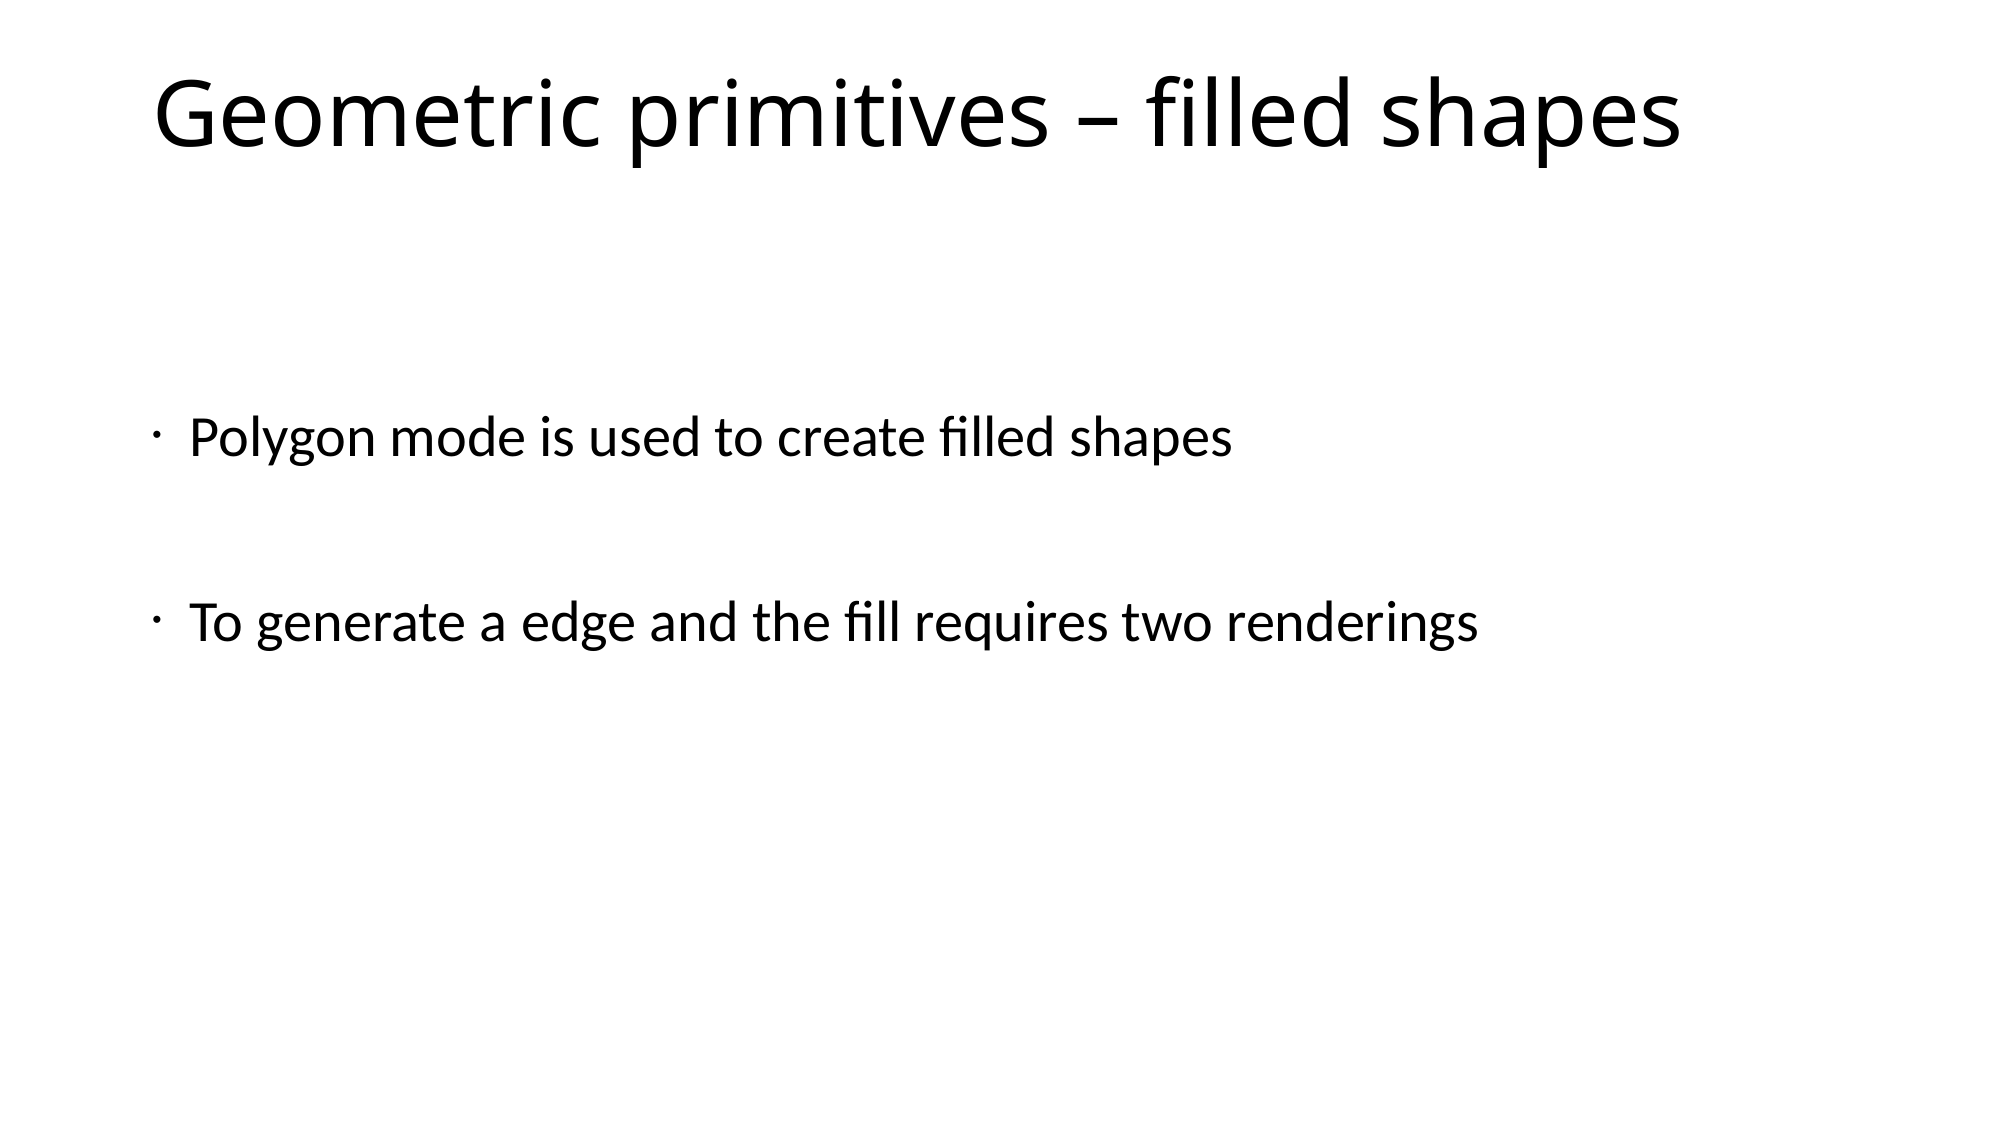

# Geometric primitives – filled shapes
Polygon mode is used to create filled shapes
To generate a edge and the fill requires two renderings